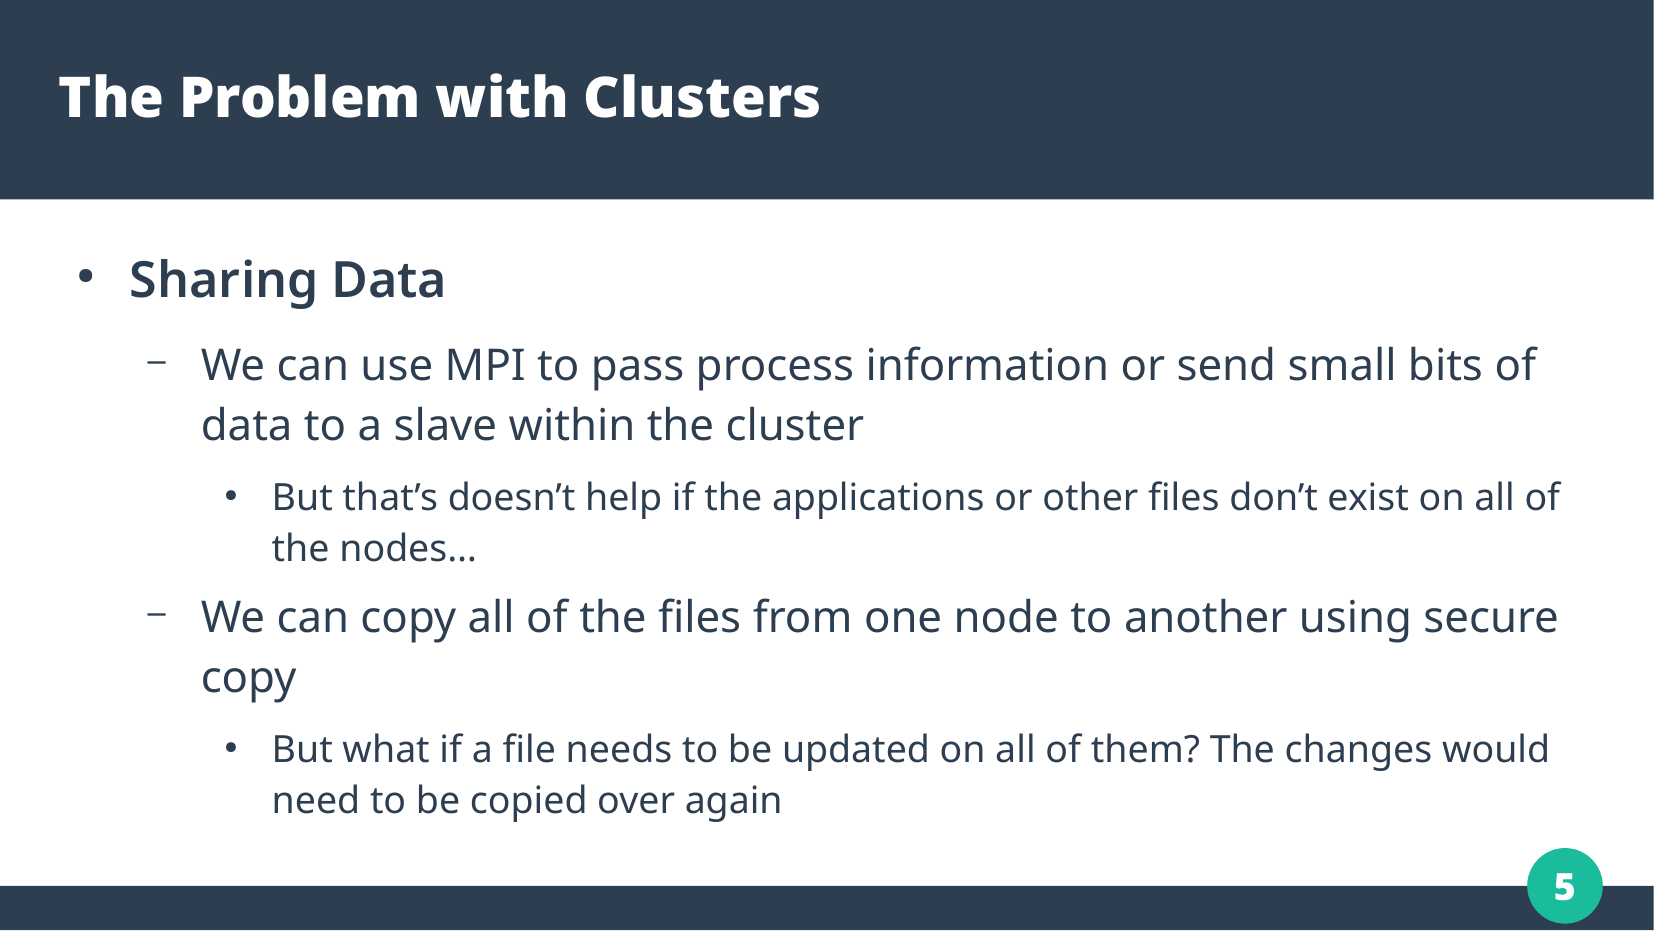

# The Problem with Clusters
Sharing Data
We can use MPI to pass process information or send small bits of data to a slave within the cluster
But that’s doesn’t help if the applications or other files don’t exist on all of the nodes…
We can copy all of the files from one node to another using secure copy
But what if a file needs to be updated on all of them? The changes would need to be copied over again